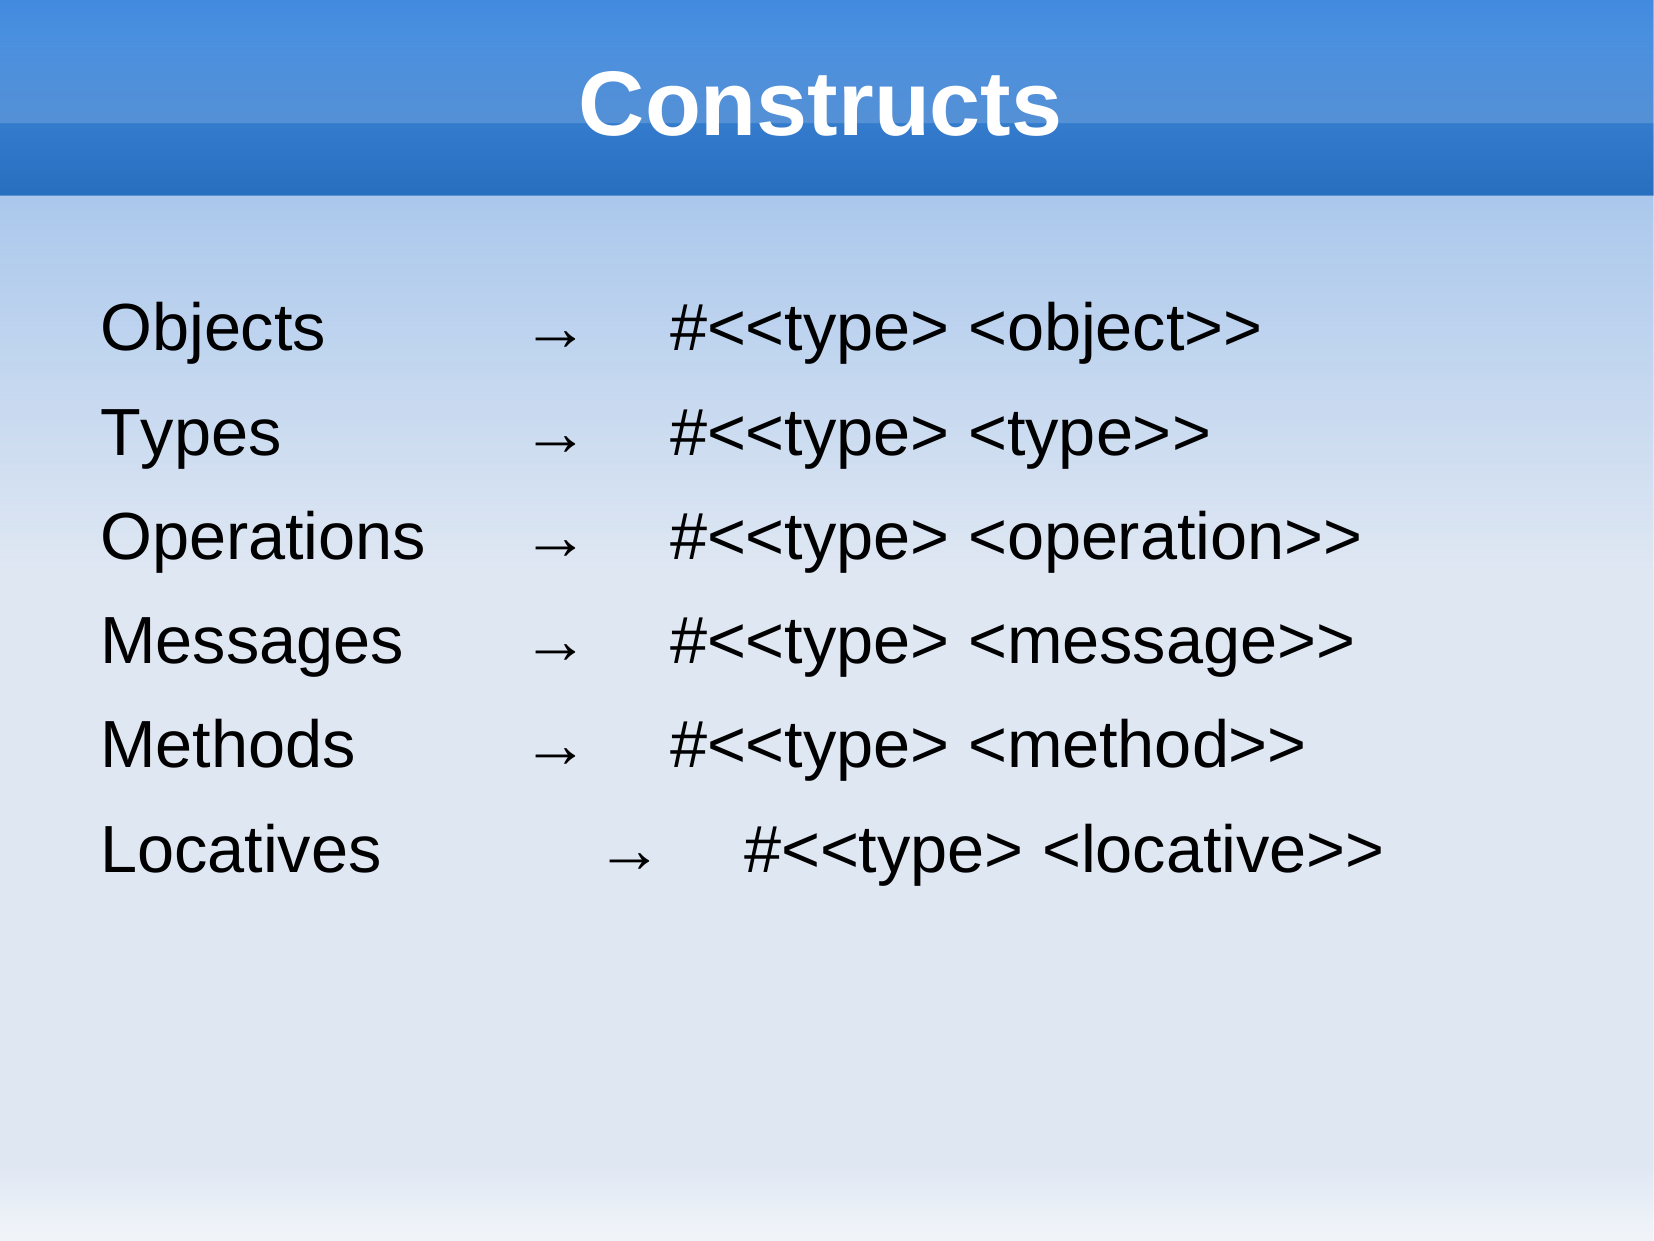

# Constructs
Objects			→		#<<type> <object>>
Types				→		#<<type> <type>>
Operations		→		#<<type> <operation>>
Messages		→		#<<type> <message>>
Methods			→		#<<type> <method>>
Locatives			→		#<<type> <locative>>